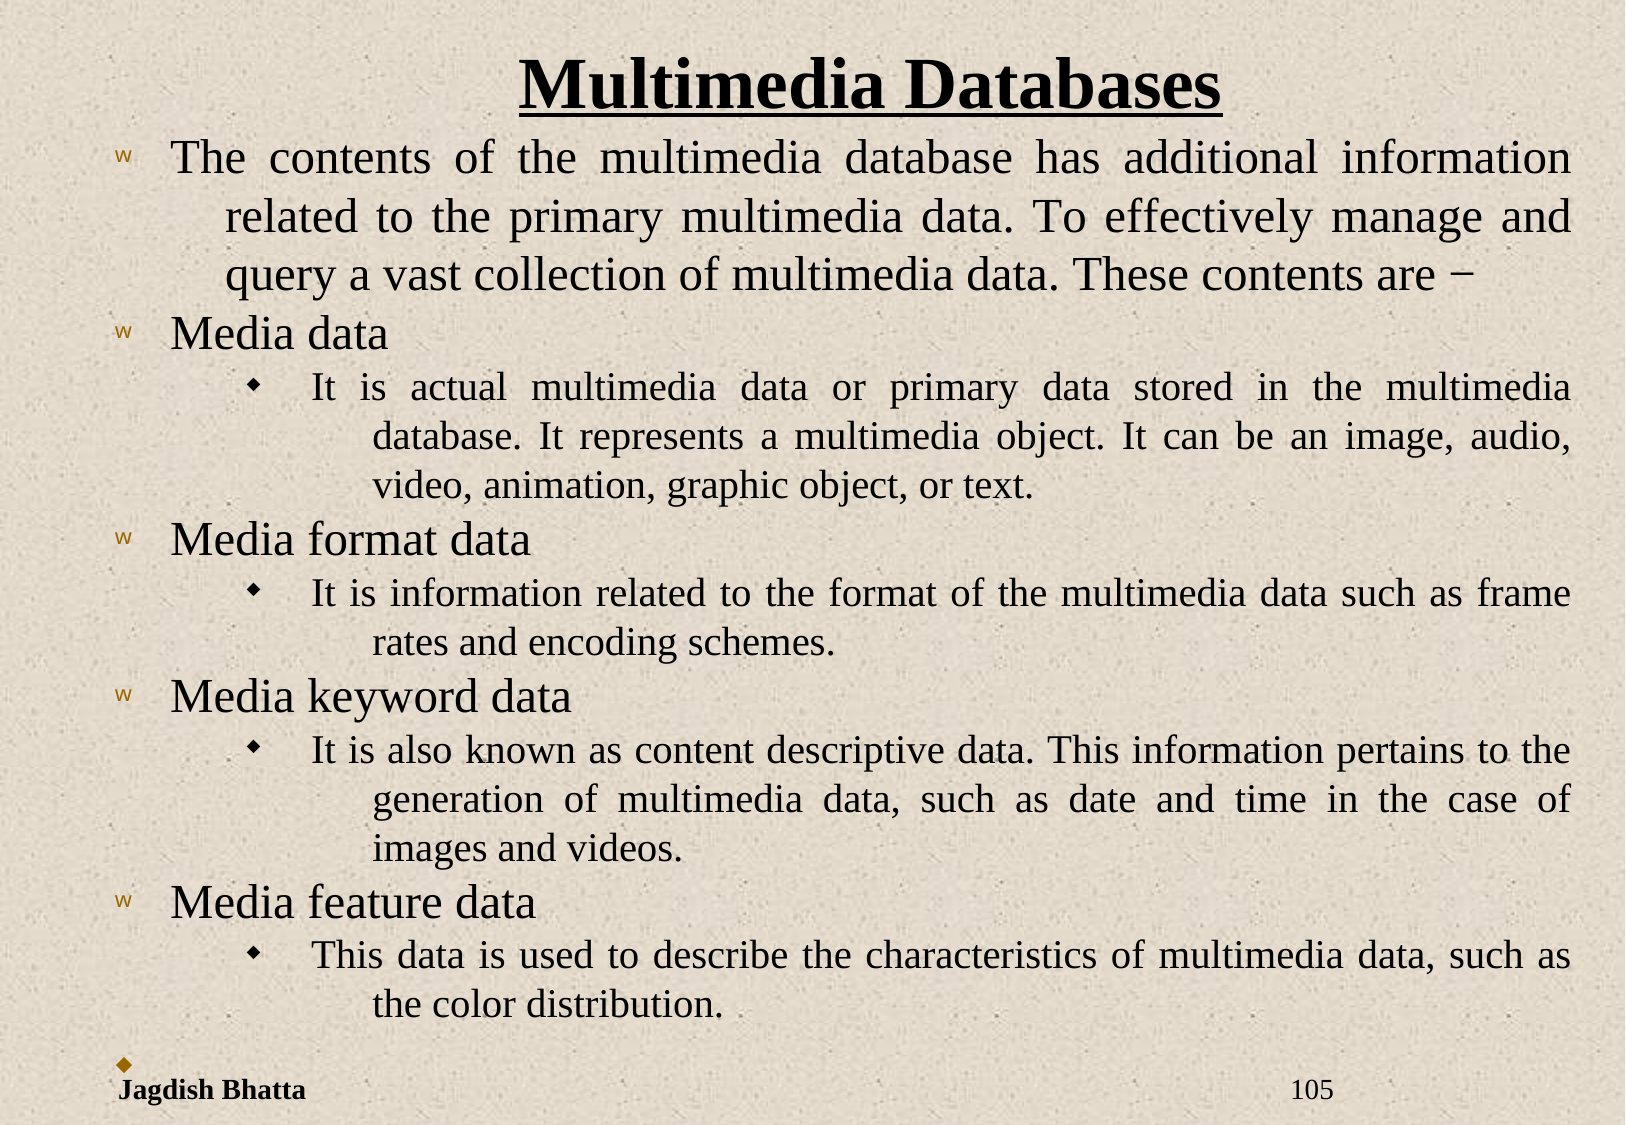

# Multimedia Databases
The contents of the multimedia database has additional information related to the primary multimedia data. To effectively manage and query a vast collection of multimedia data. These contents are −
Media data
It is actual multimedia data or primary data stored in the multimedia database. It represents a multimedia object. It can be an image, audio, video, animation, graphic object, or text.
Media format data
It is information related to the format of the multimedia data such as frame rates and encoding schemes.
Media keyword data
It is also known as content descriptive data. This information pertains to the generation of multimedia data, such as date and time in the case of images and videos.
Media feature data
This data is used to describe the characteristics of multimedia data, such as the color distribution.
Jagdish Bhatta
104